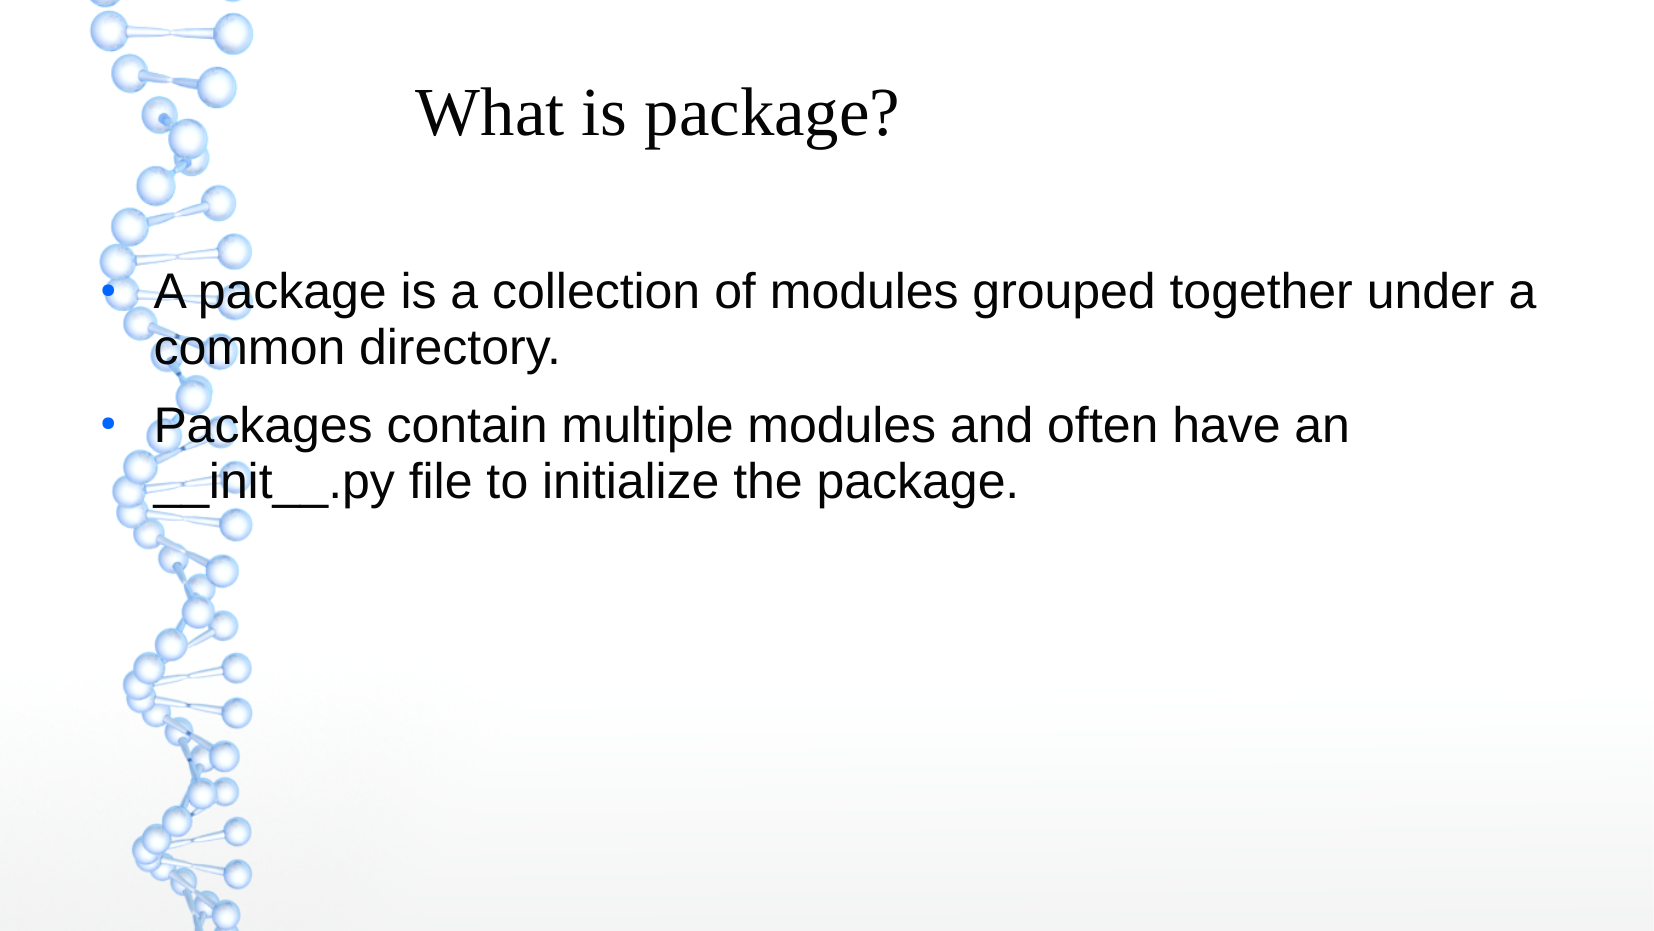

# What is package?
A package is a collection of modules grouped together under a common directory.
Packages contain multiple modules and often have an __init__.py file to initialize the package.